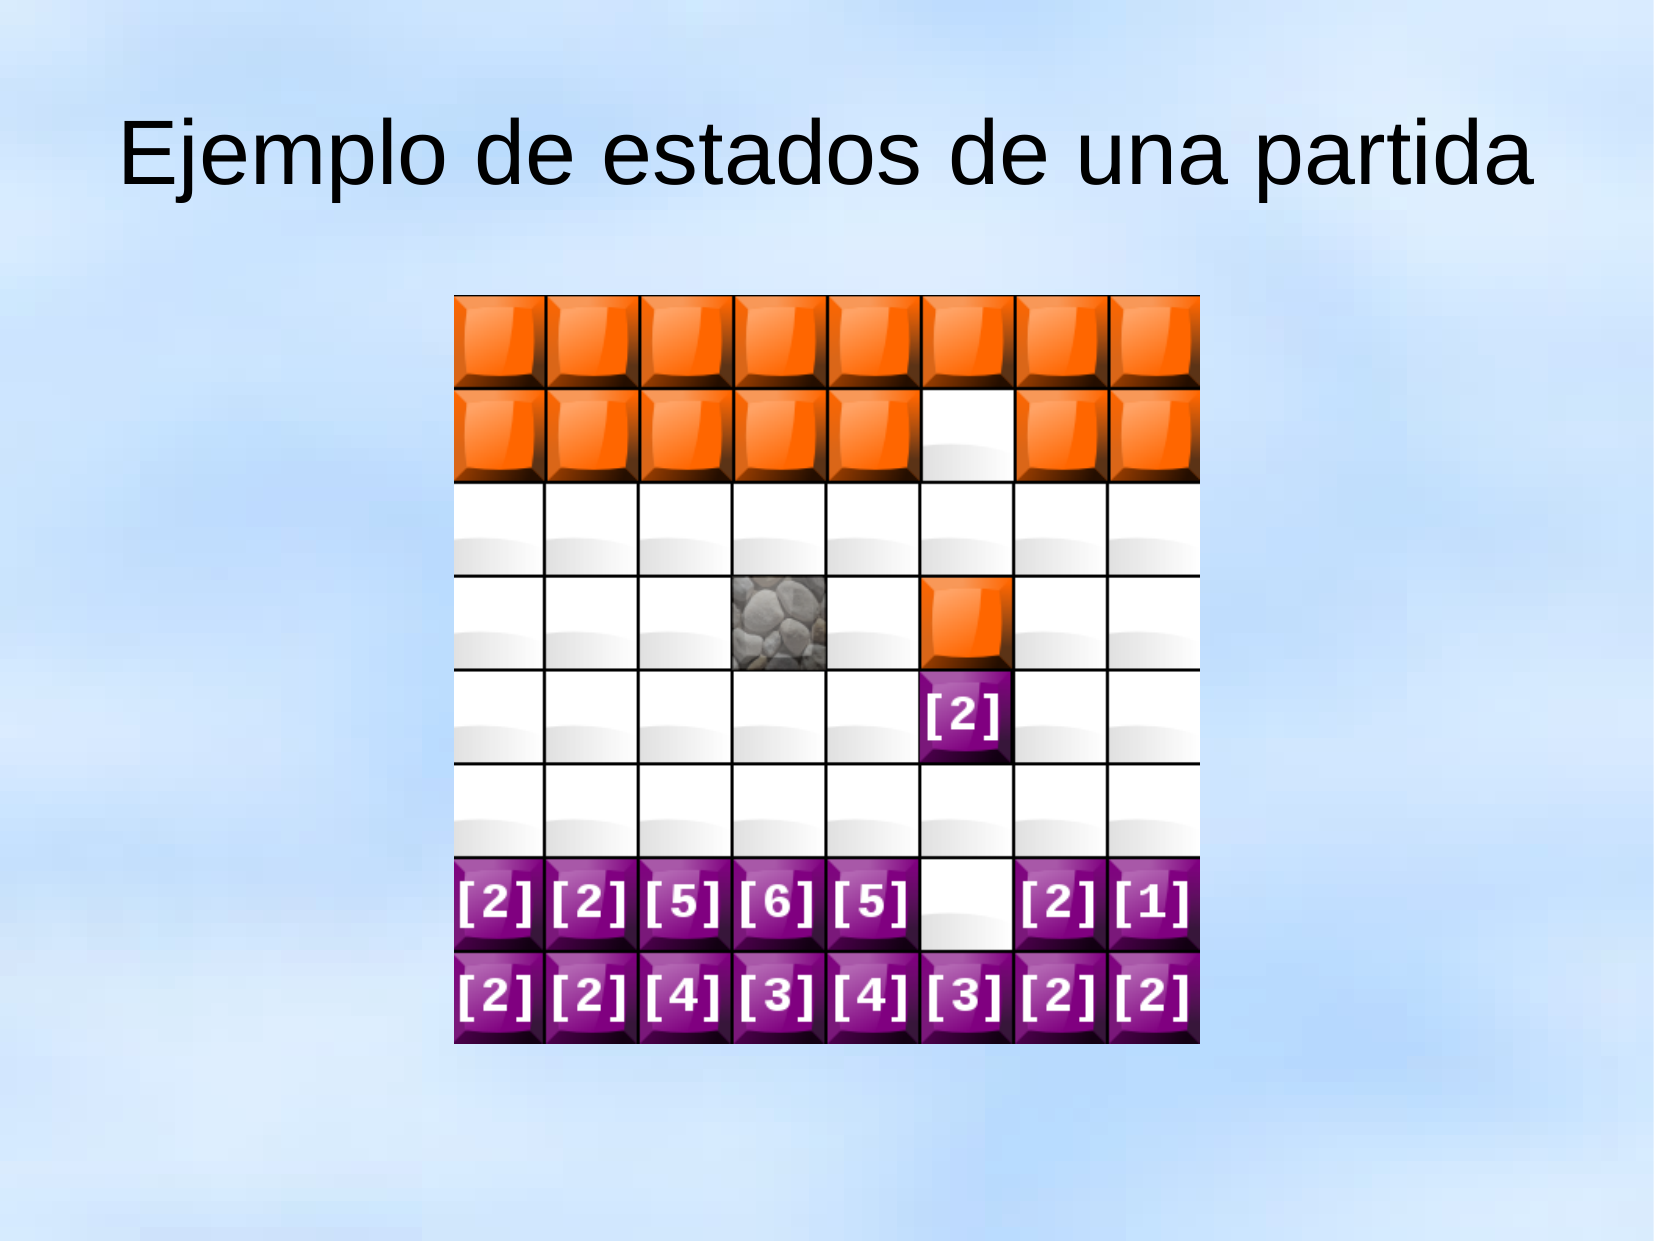

# Ejemplo de estados de una partida